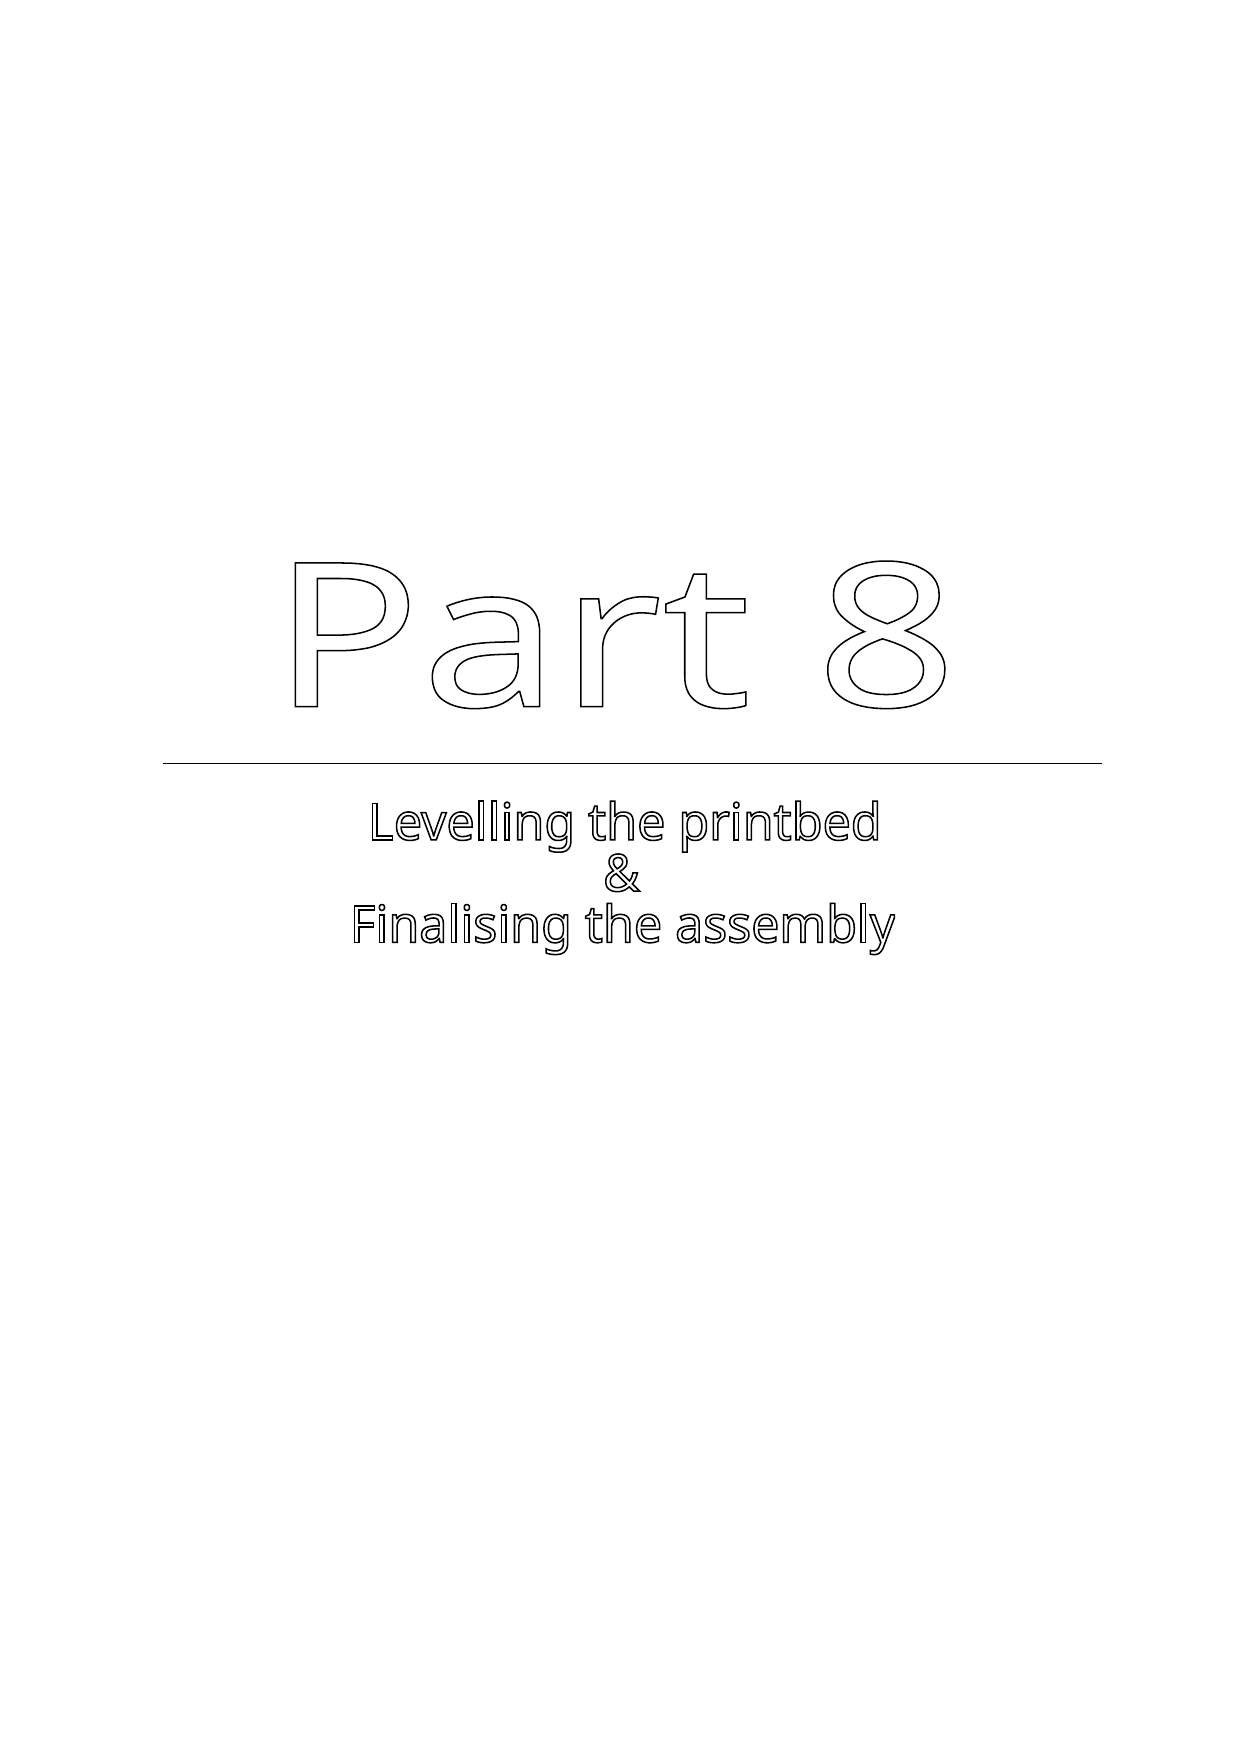

Part 8
Levelling the printbed
&
Finalising the assembly